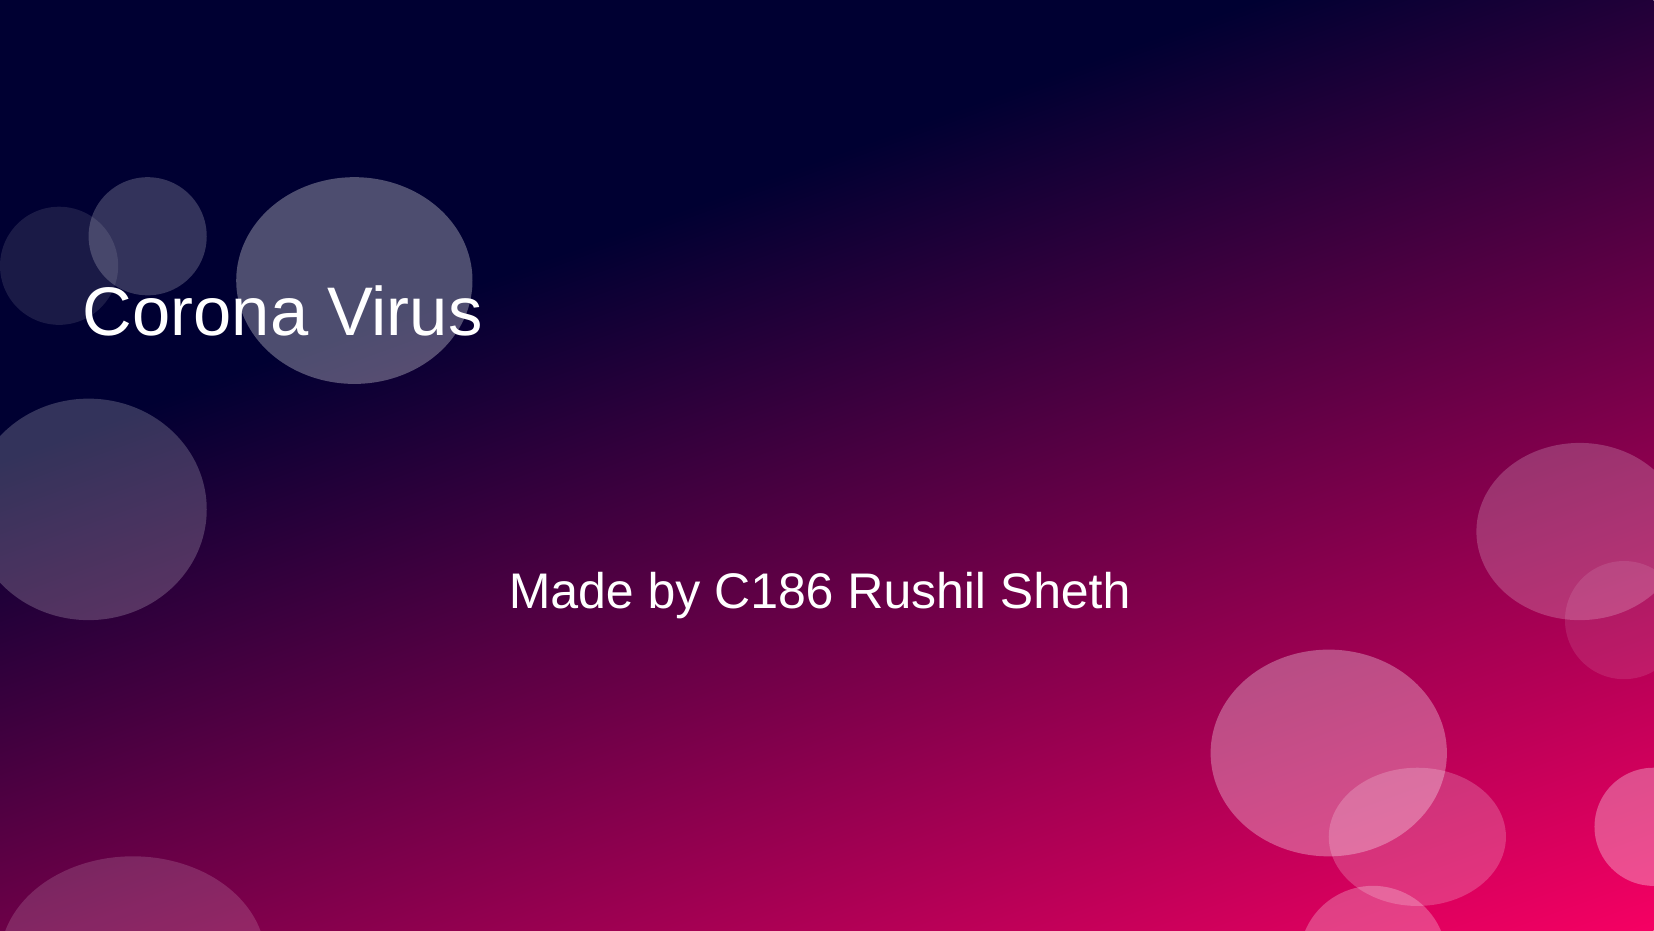

# Corona Virus
Made by C186 Rushil Sheth